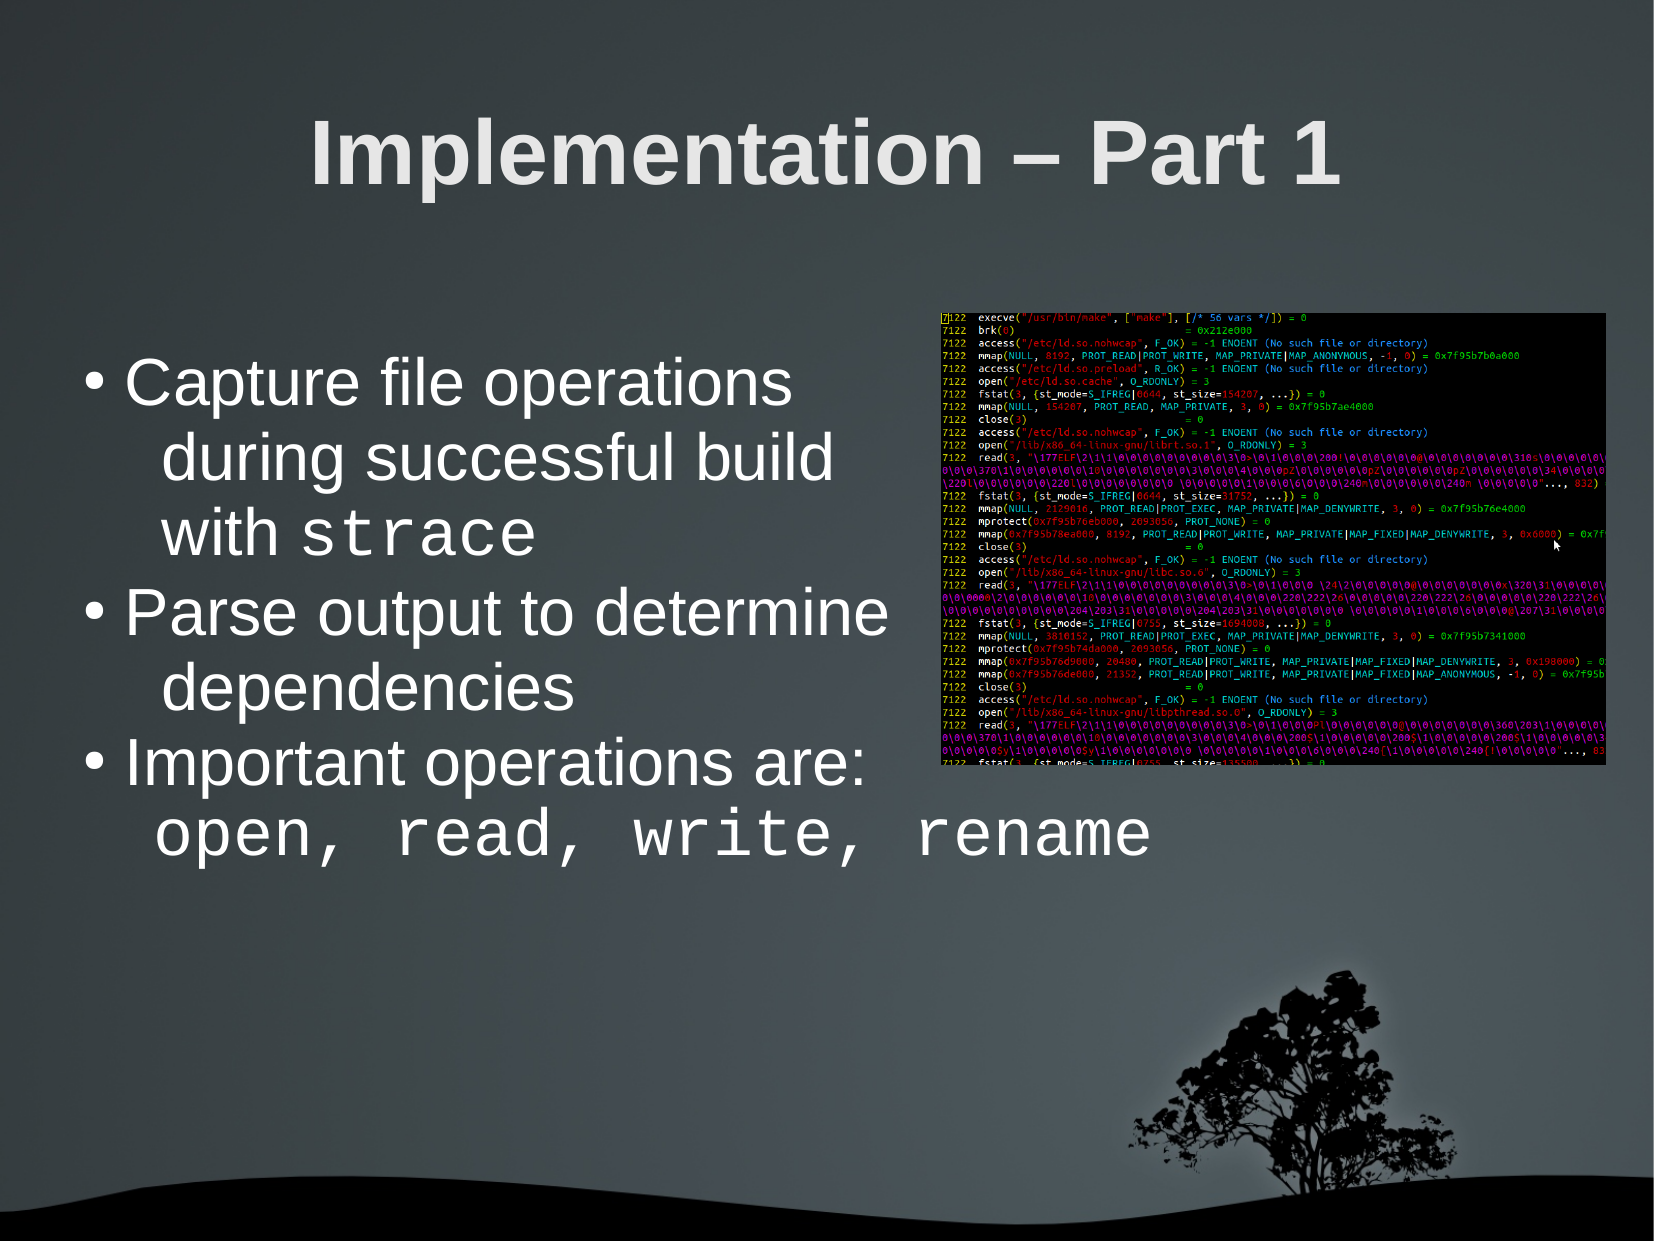

# Implementation – Part 1
 Capture file operations
 during successful build
 with strace
 Parse output to determine
 dependencies
 Important operations are:
open, read, write, rename